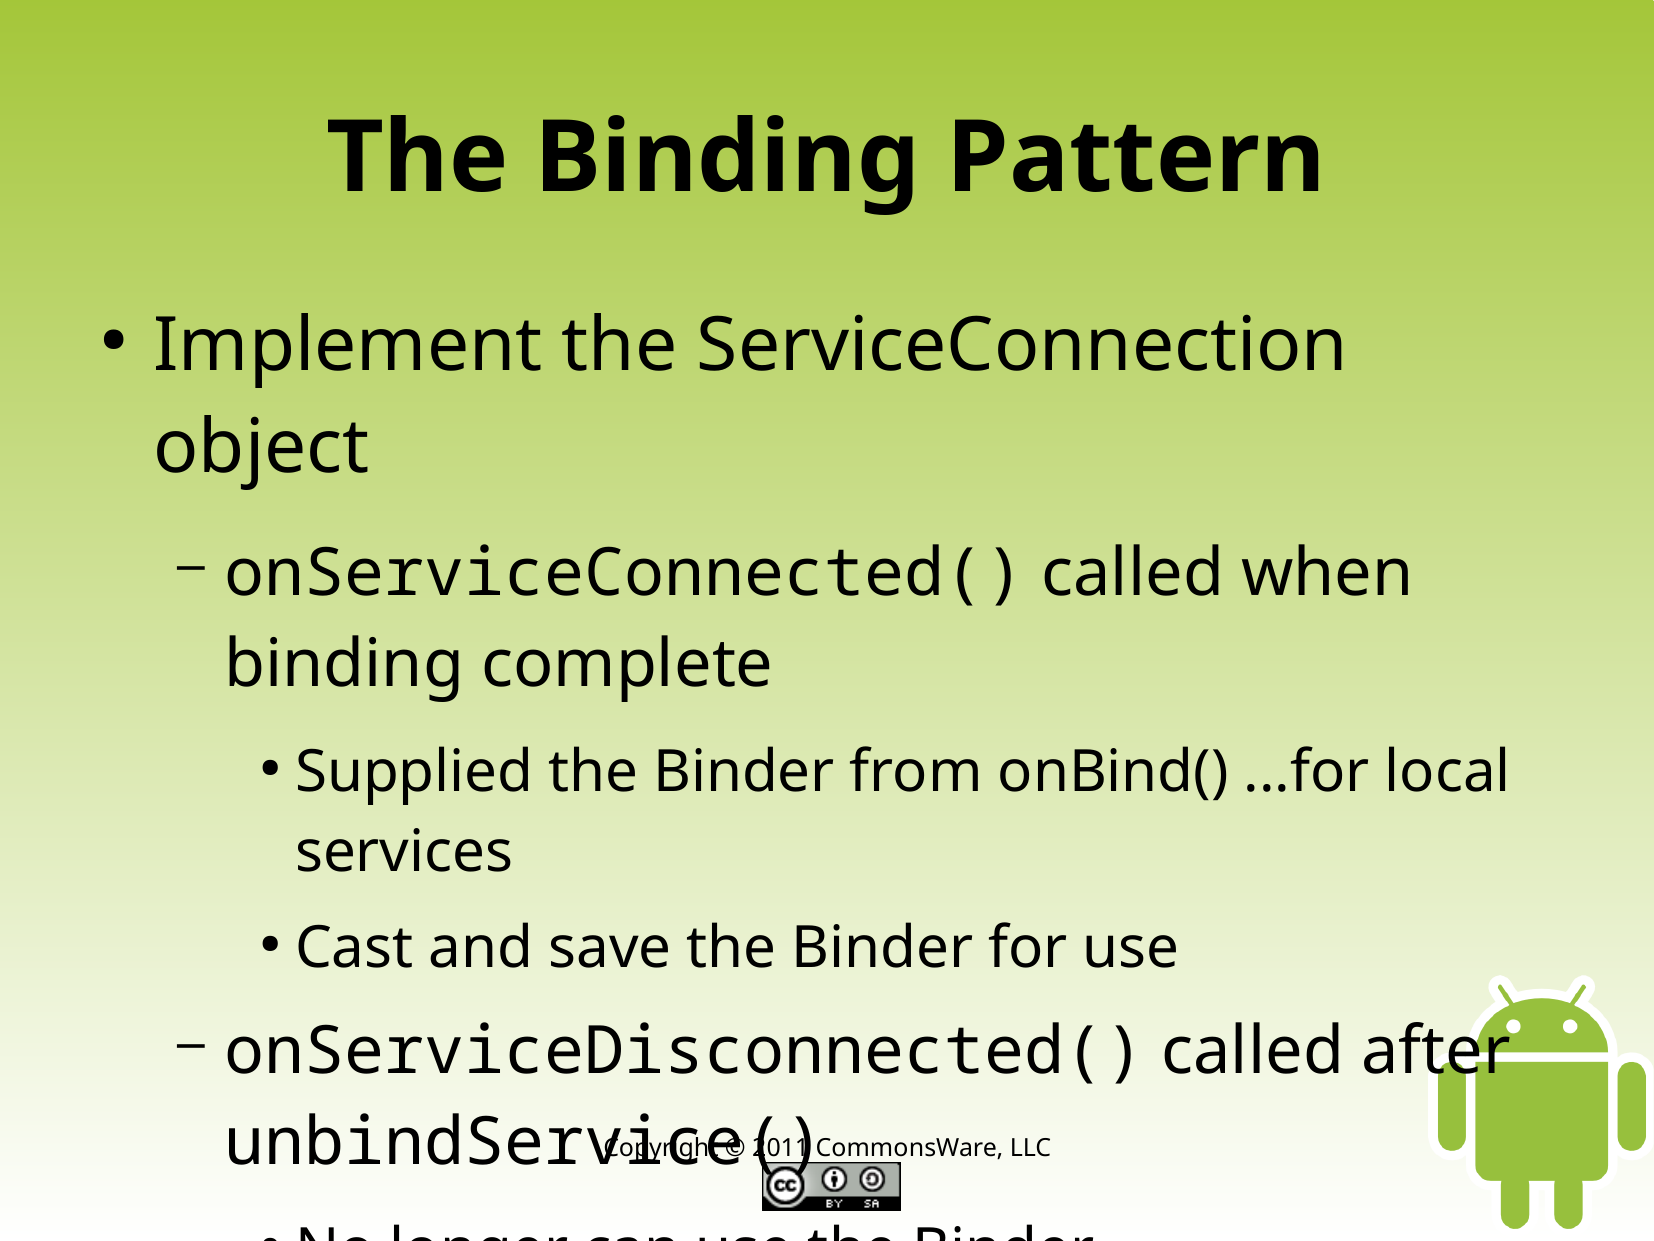

# The Binding Pattern
Implement the ServiceConnection object
onServiceConnected() called when binding complete
Supplied the Binder from onBind() ...for local services
Cast and save the Binder for use
onServiceDisconnected() called after unbindService()
No longer can use the Binder